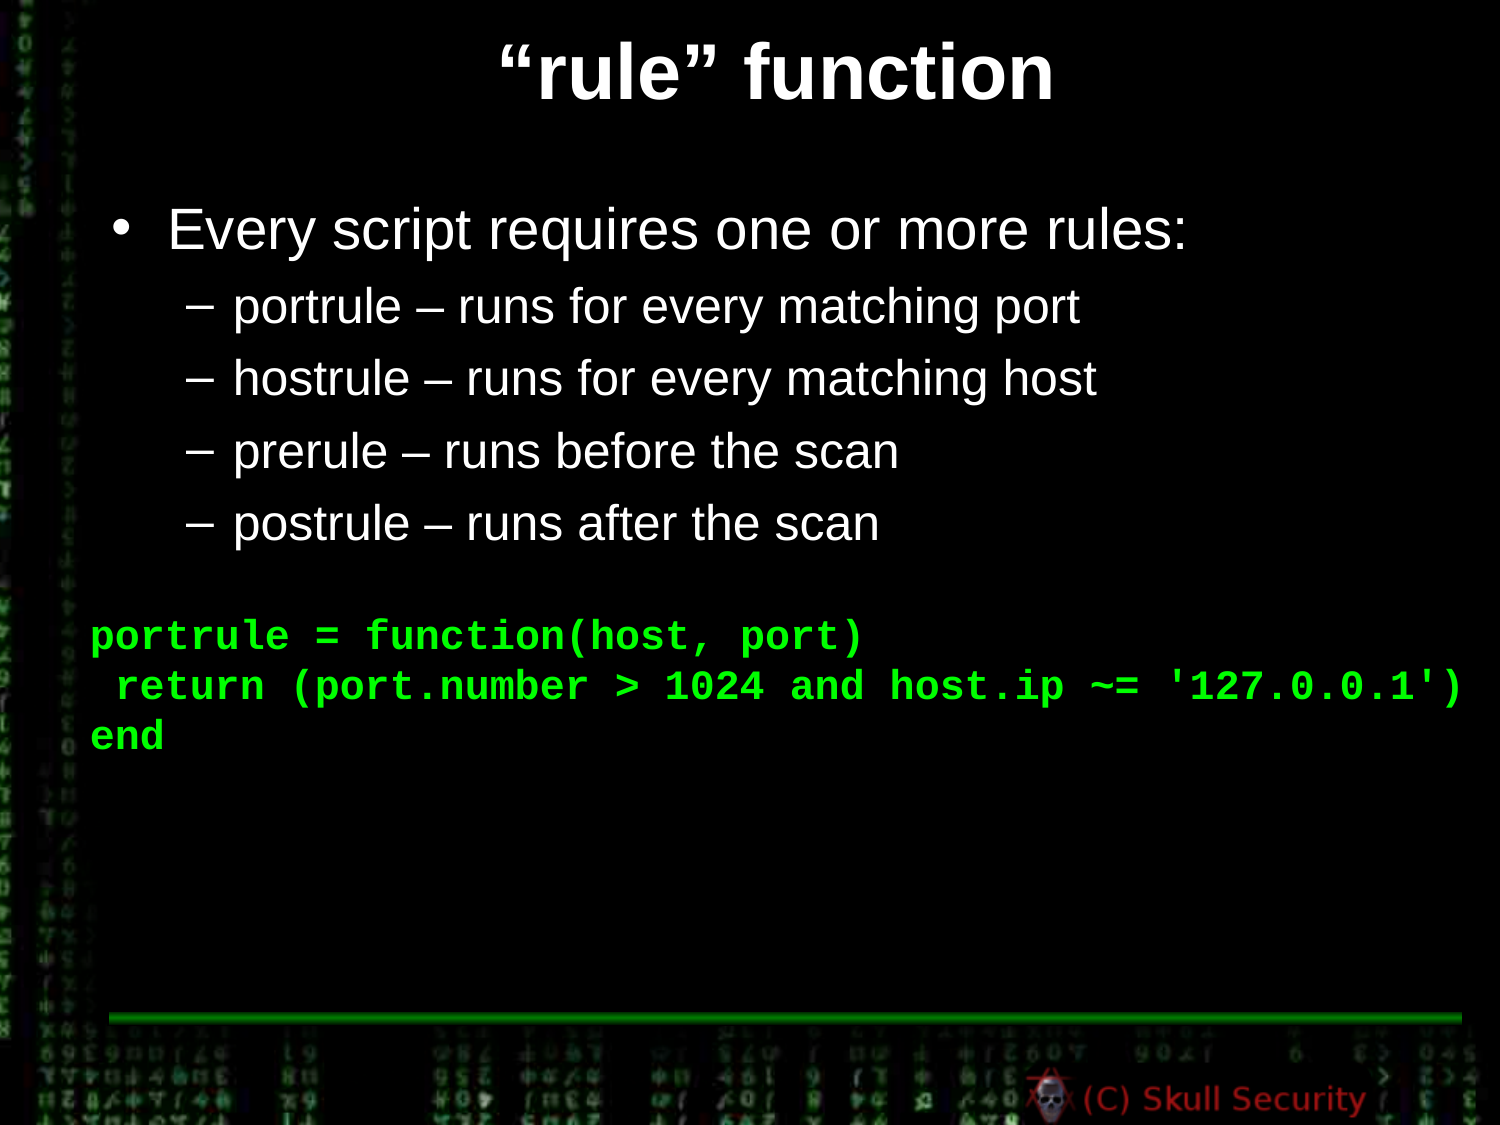

# “rule” function
Every script requires one or more rules:
portrule – runs for every matching port
hostrule – runs for every matching host
prerule – runs before the scan
postrule – runs after the scan
portrule = function(host, port)
 return (port.number > 1024 and host.ip ~= '127.0.0.1')
end